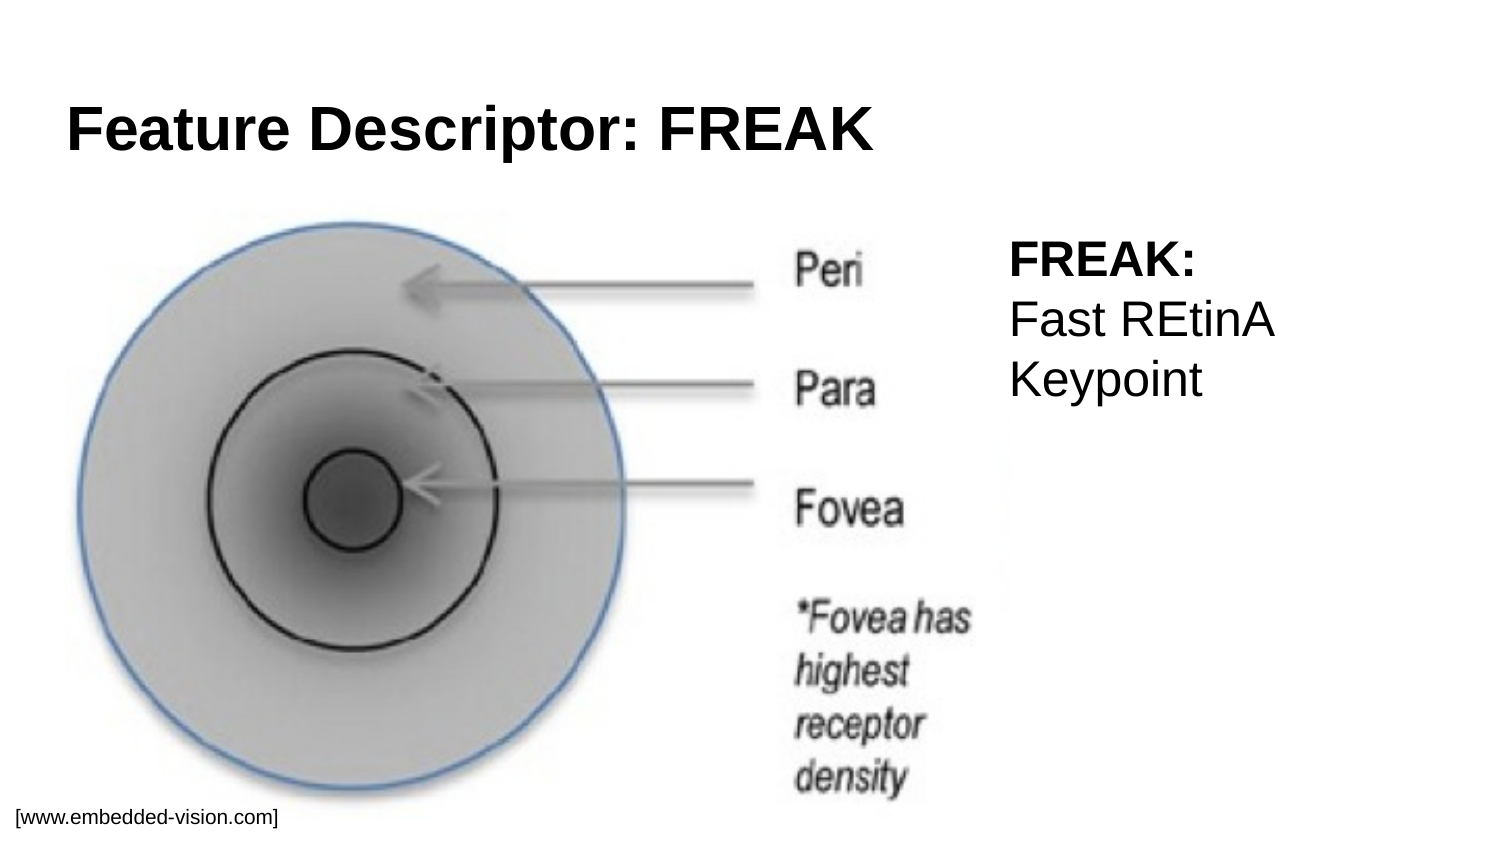

# Feature Descriptor: FREAK
FREAK:
Fast REtinA
Keypoint
[FREAK-Alahi.2012]
[www.embedded-vision.com]